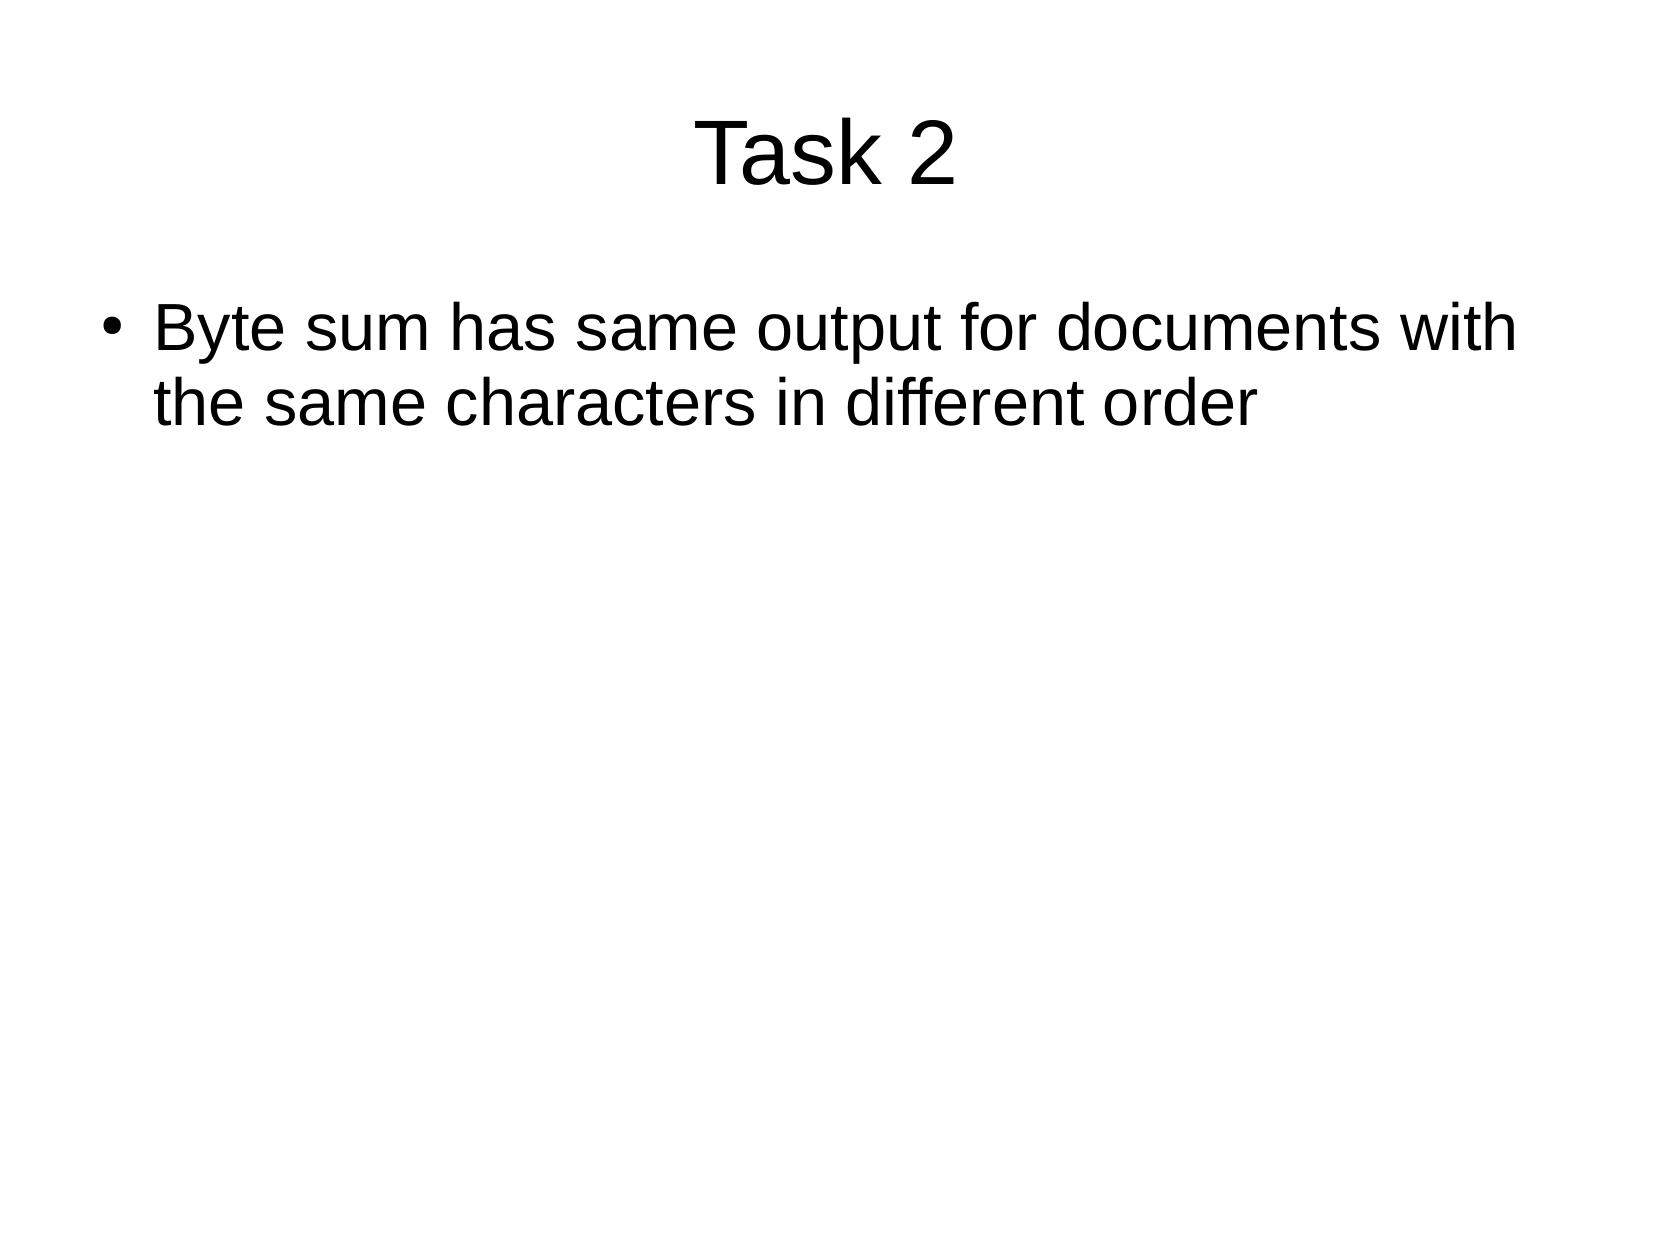

# Task 2
Byte sum has same output for documents with the same characters in different order